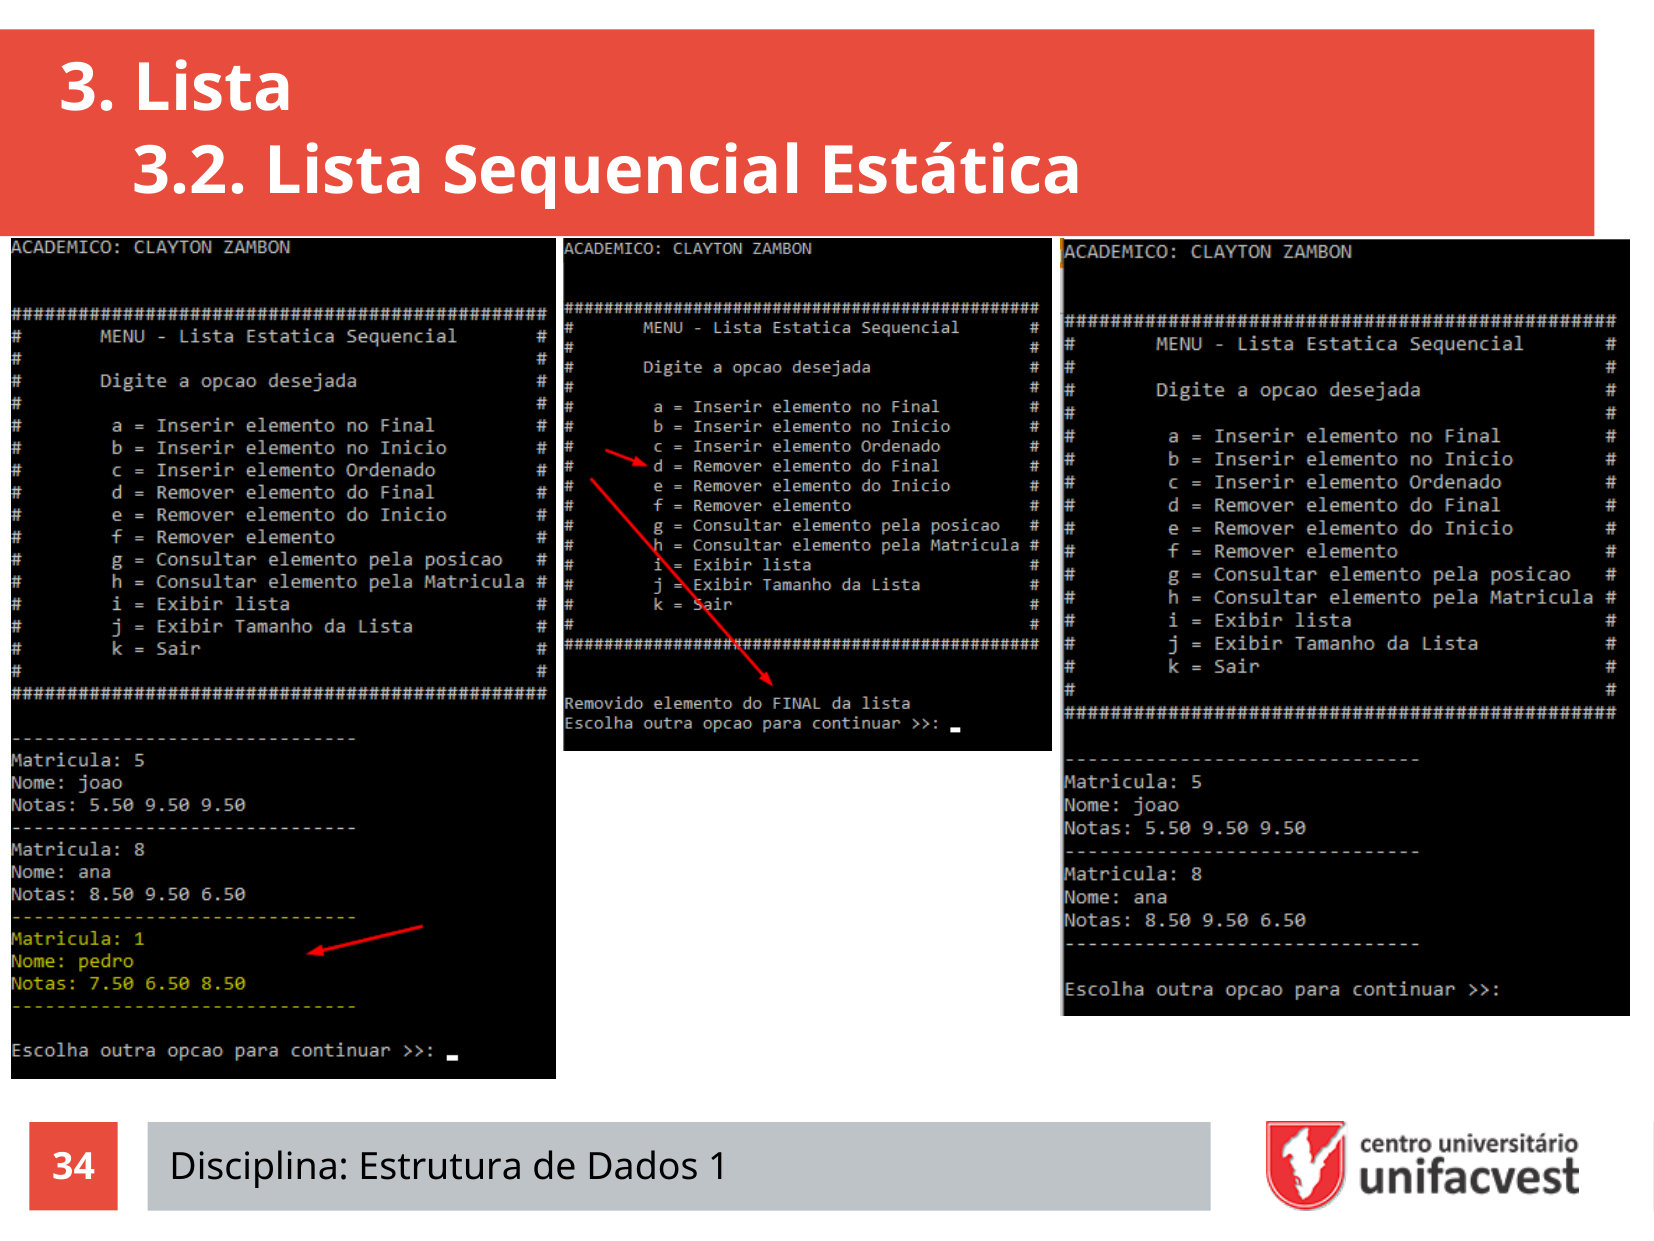

# 3. Lista 3.2. Lista Sequencial Estática
34
Disciplina: Estrutura de Dados 1